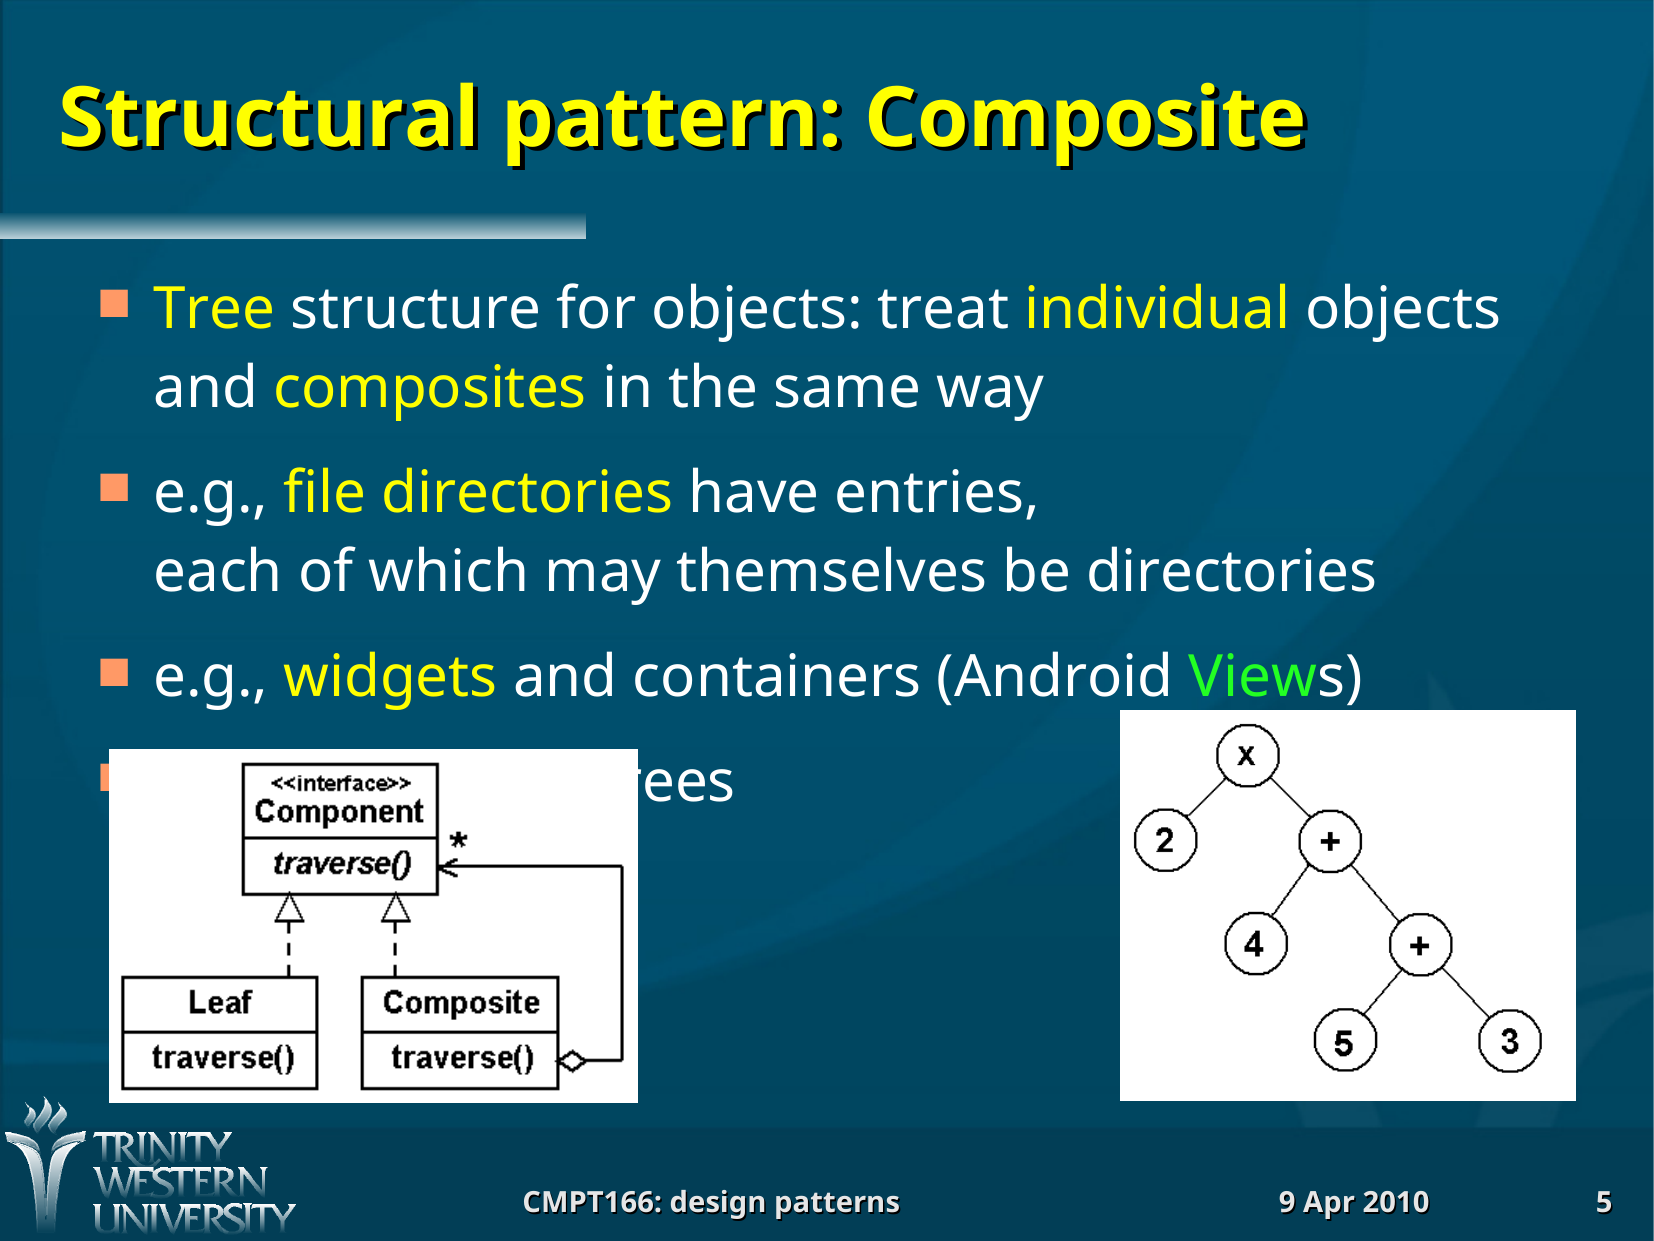

# Structural pattern: Composite
Tree structure for objects: treat individual objects and composites in the same way
e.g., file directories have entries,
each of which may themselves be directories
e.g., widgets and containers (Android Views)
e.g., expression trees
CMPT166: design patterns
9 Apr 2010
5